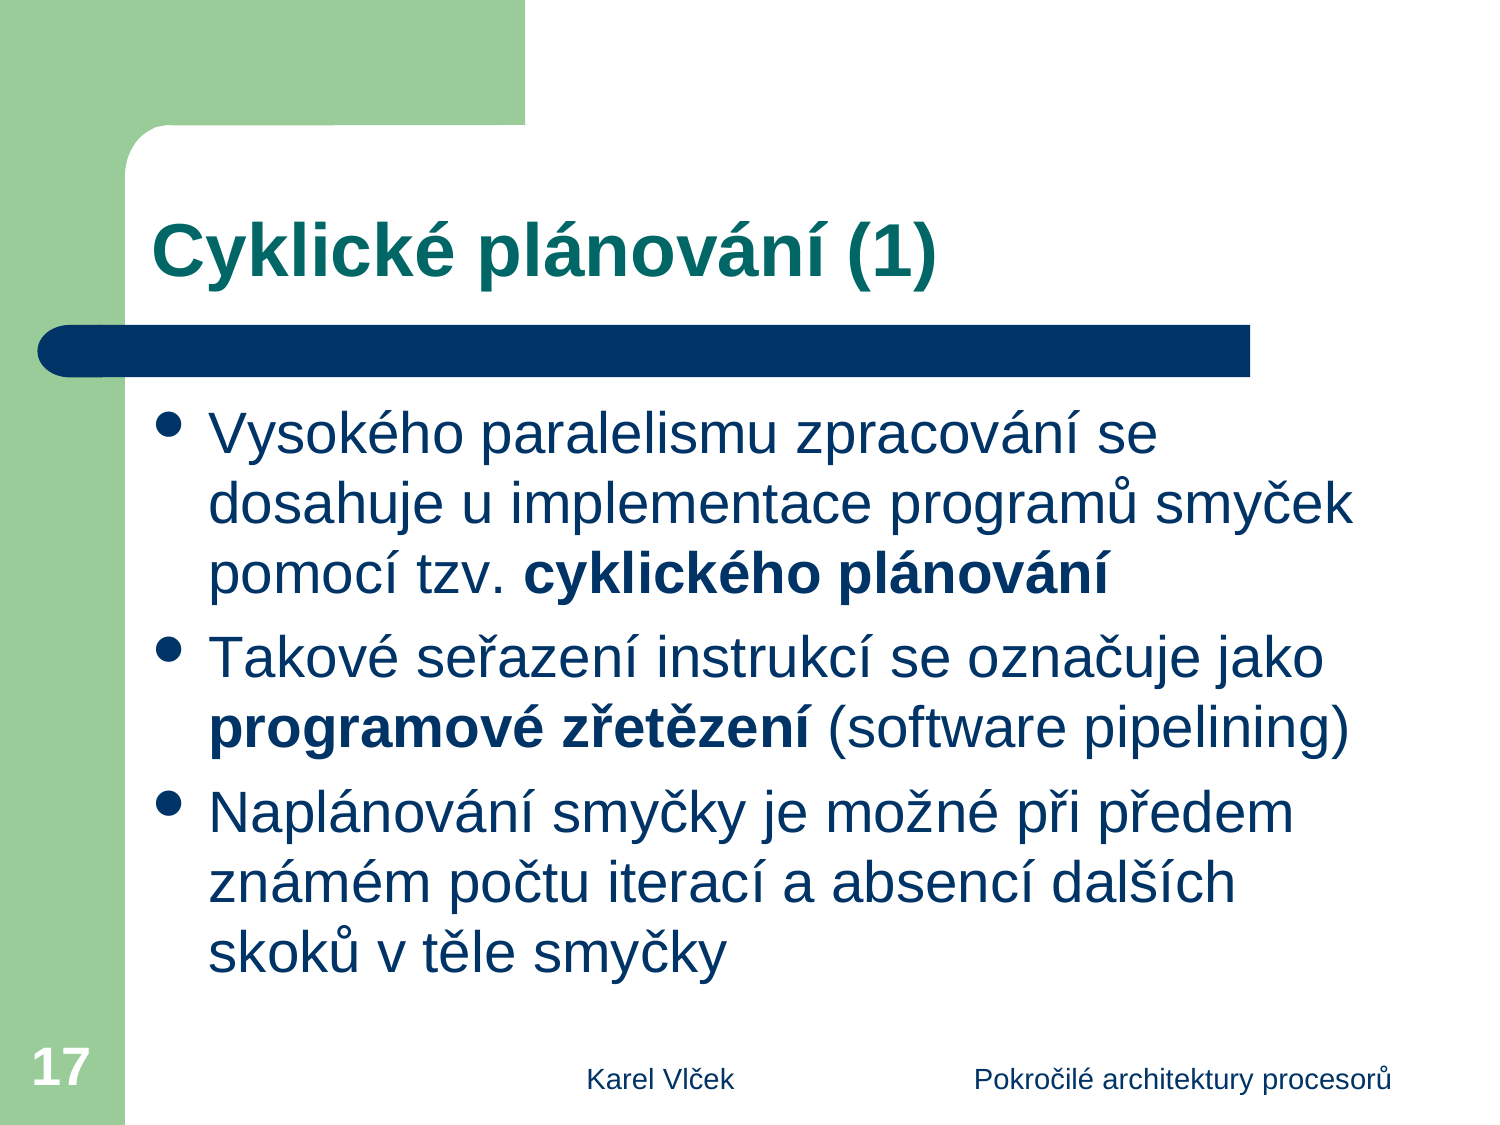

# Cyklické plánování (1)
Vysokého paralelismu zpracování se dosahuje u implementace programů smyček pomocí tzv. cyklického plánování
Takové seřazení instrukcí se označuje jako programové zřetězení (software pipelining)
Naplánování smyčky je možné při předem známém počtu iterací a absencí dalších skoků v těle smyčky
17
Karel Vlček
Pokročilé architektury procesorů